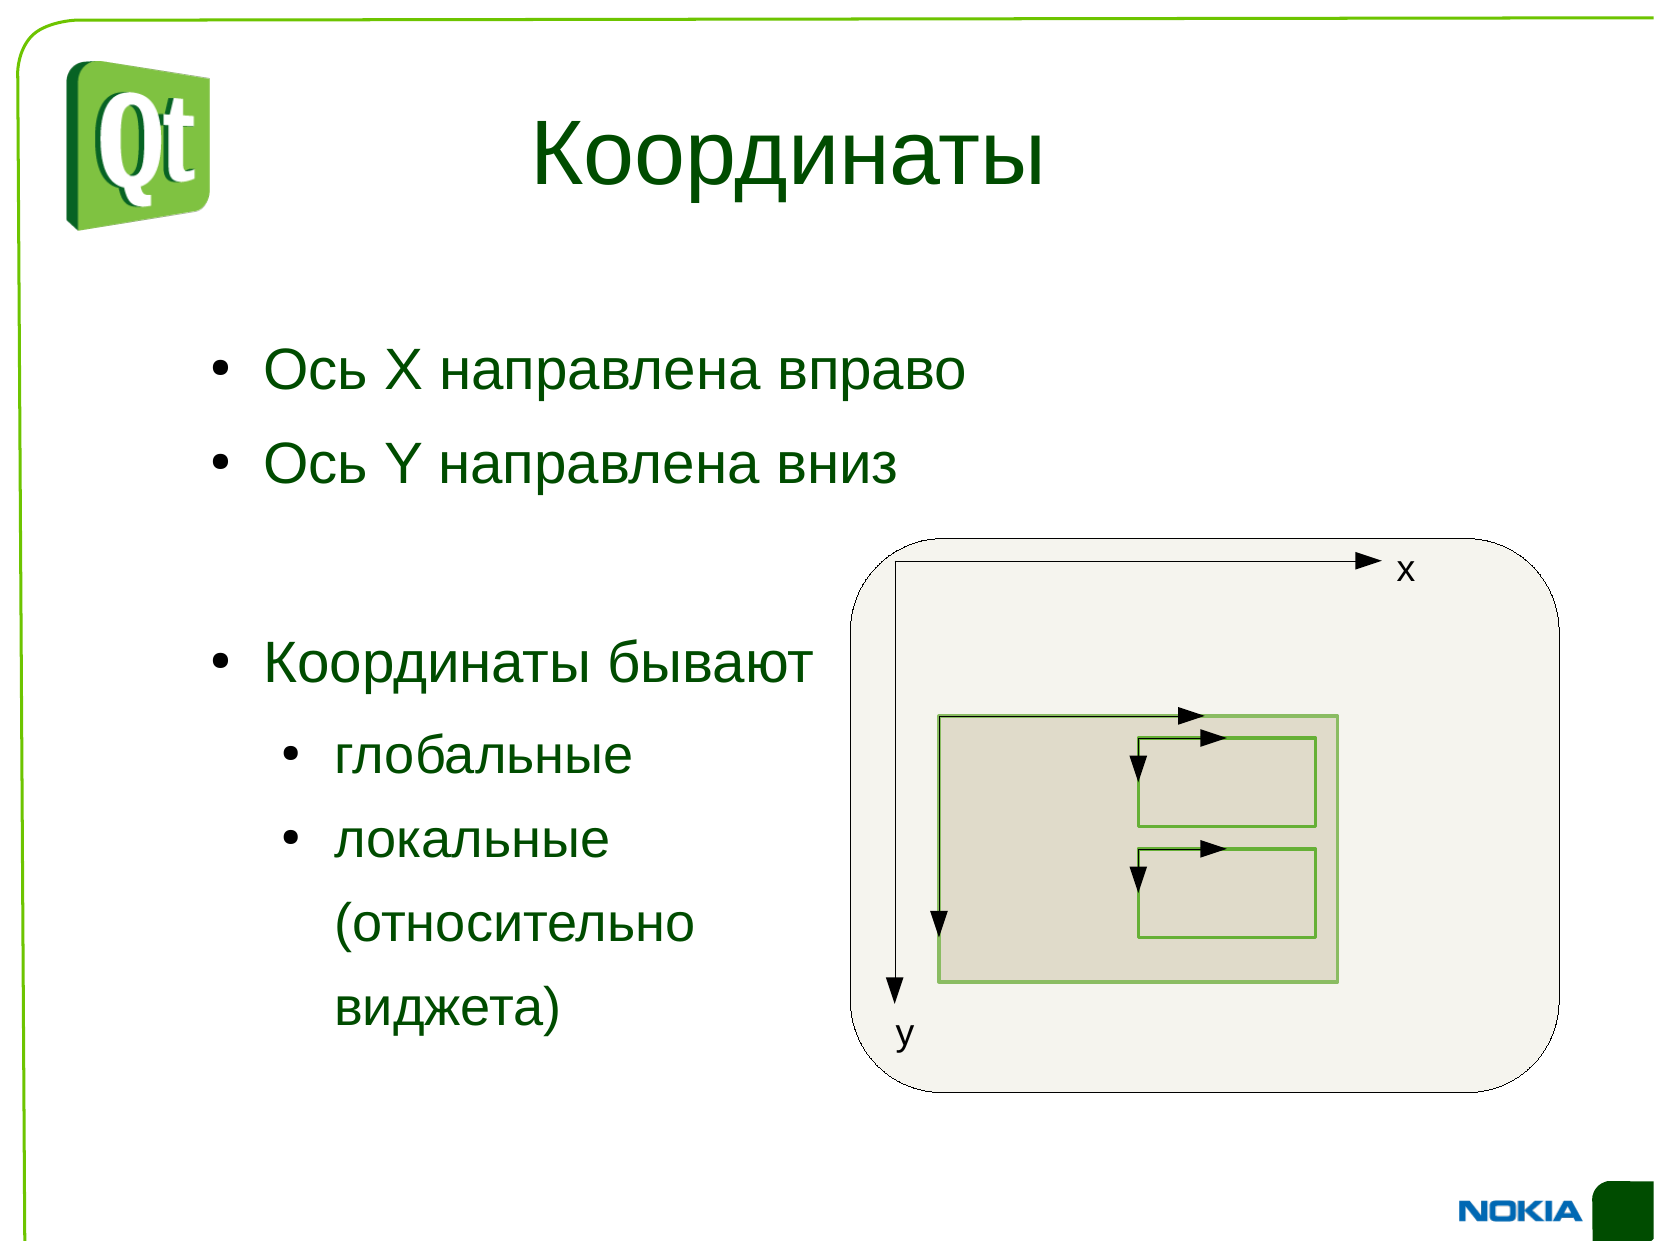

# Координаты
Ось X направлена вправо
Ось Y направлена вниз
Координаты бывают
глобальные
локальные
(относительно
виджета)
x
y